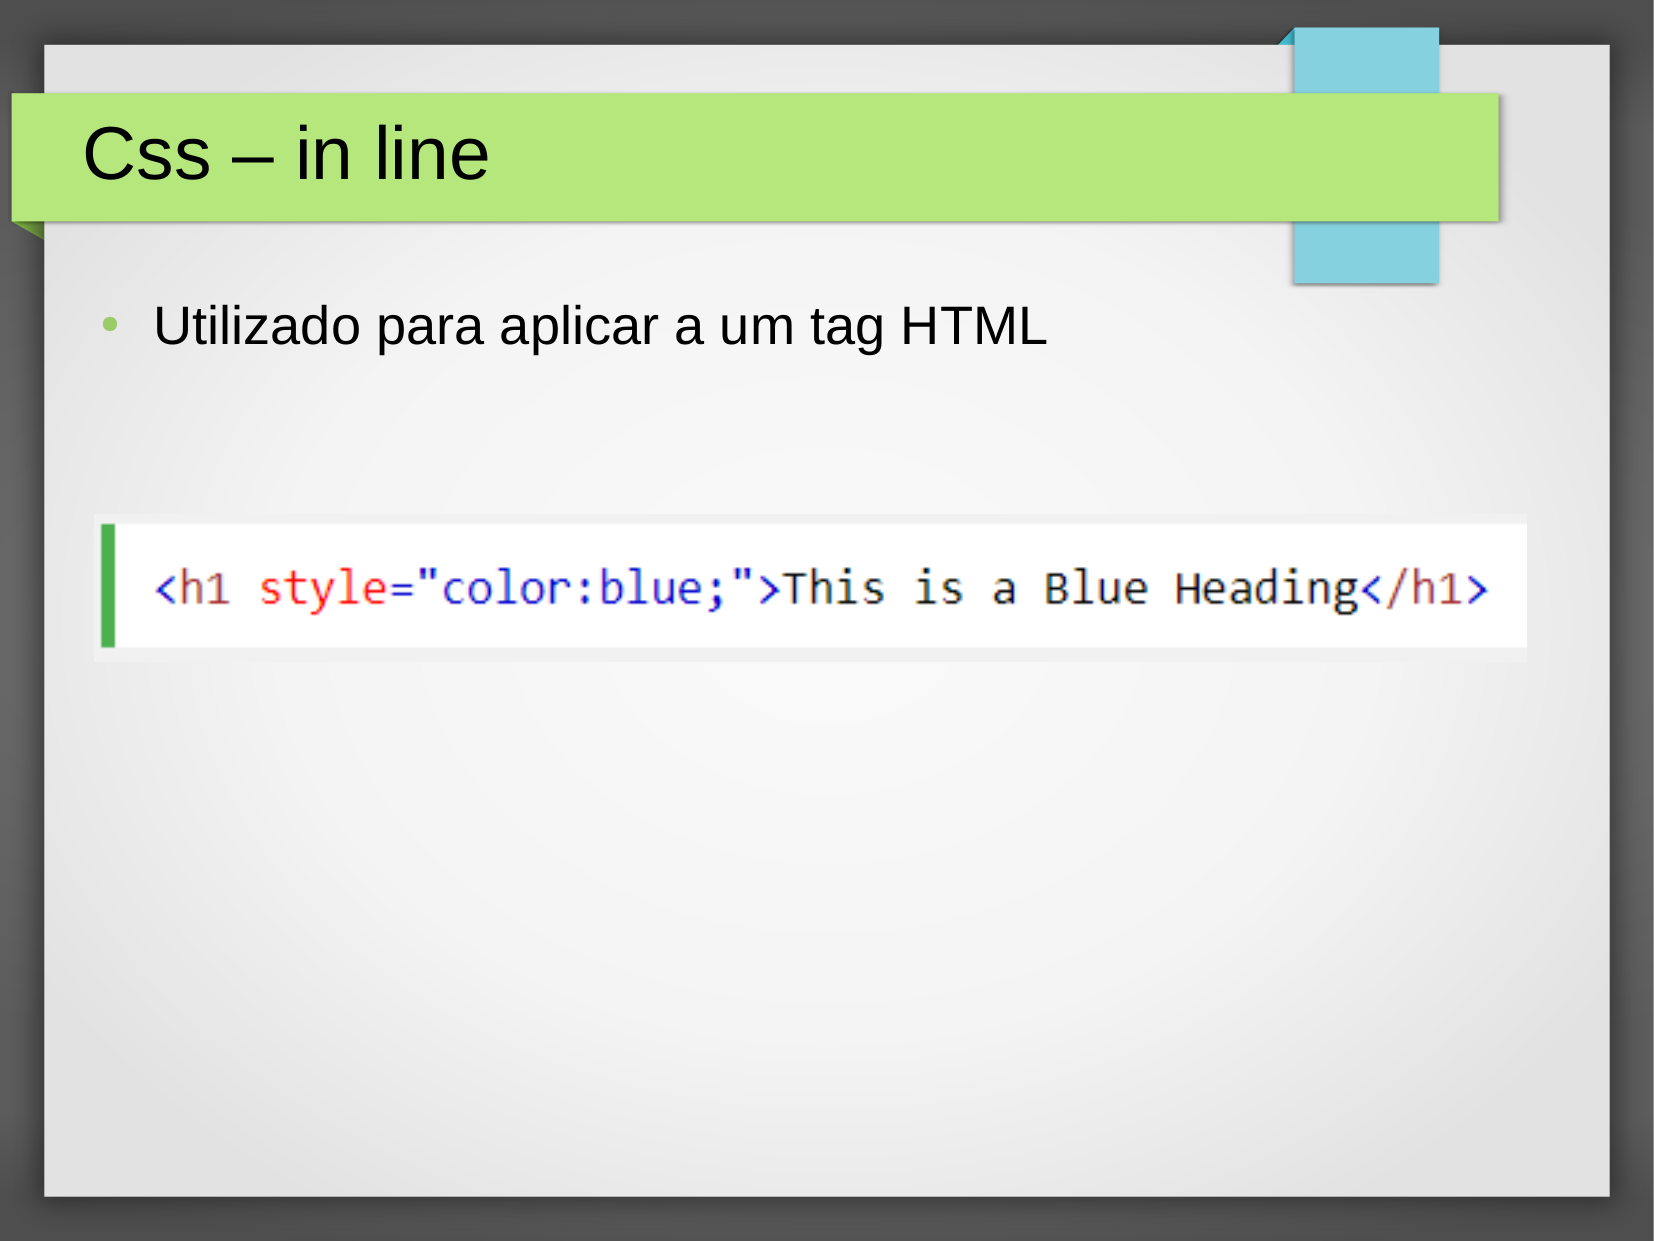

# Css – in line
Utilizado para aplicar a um tag HTML